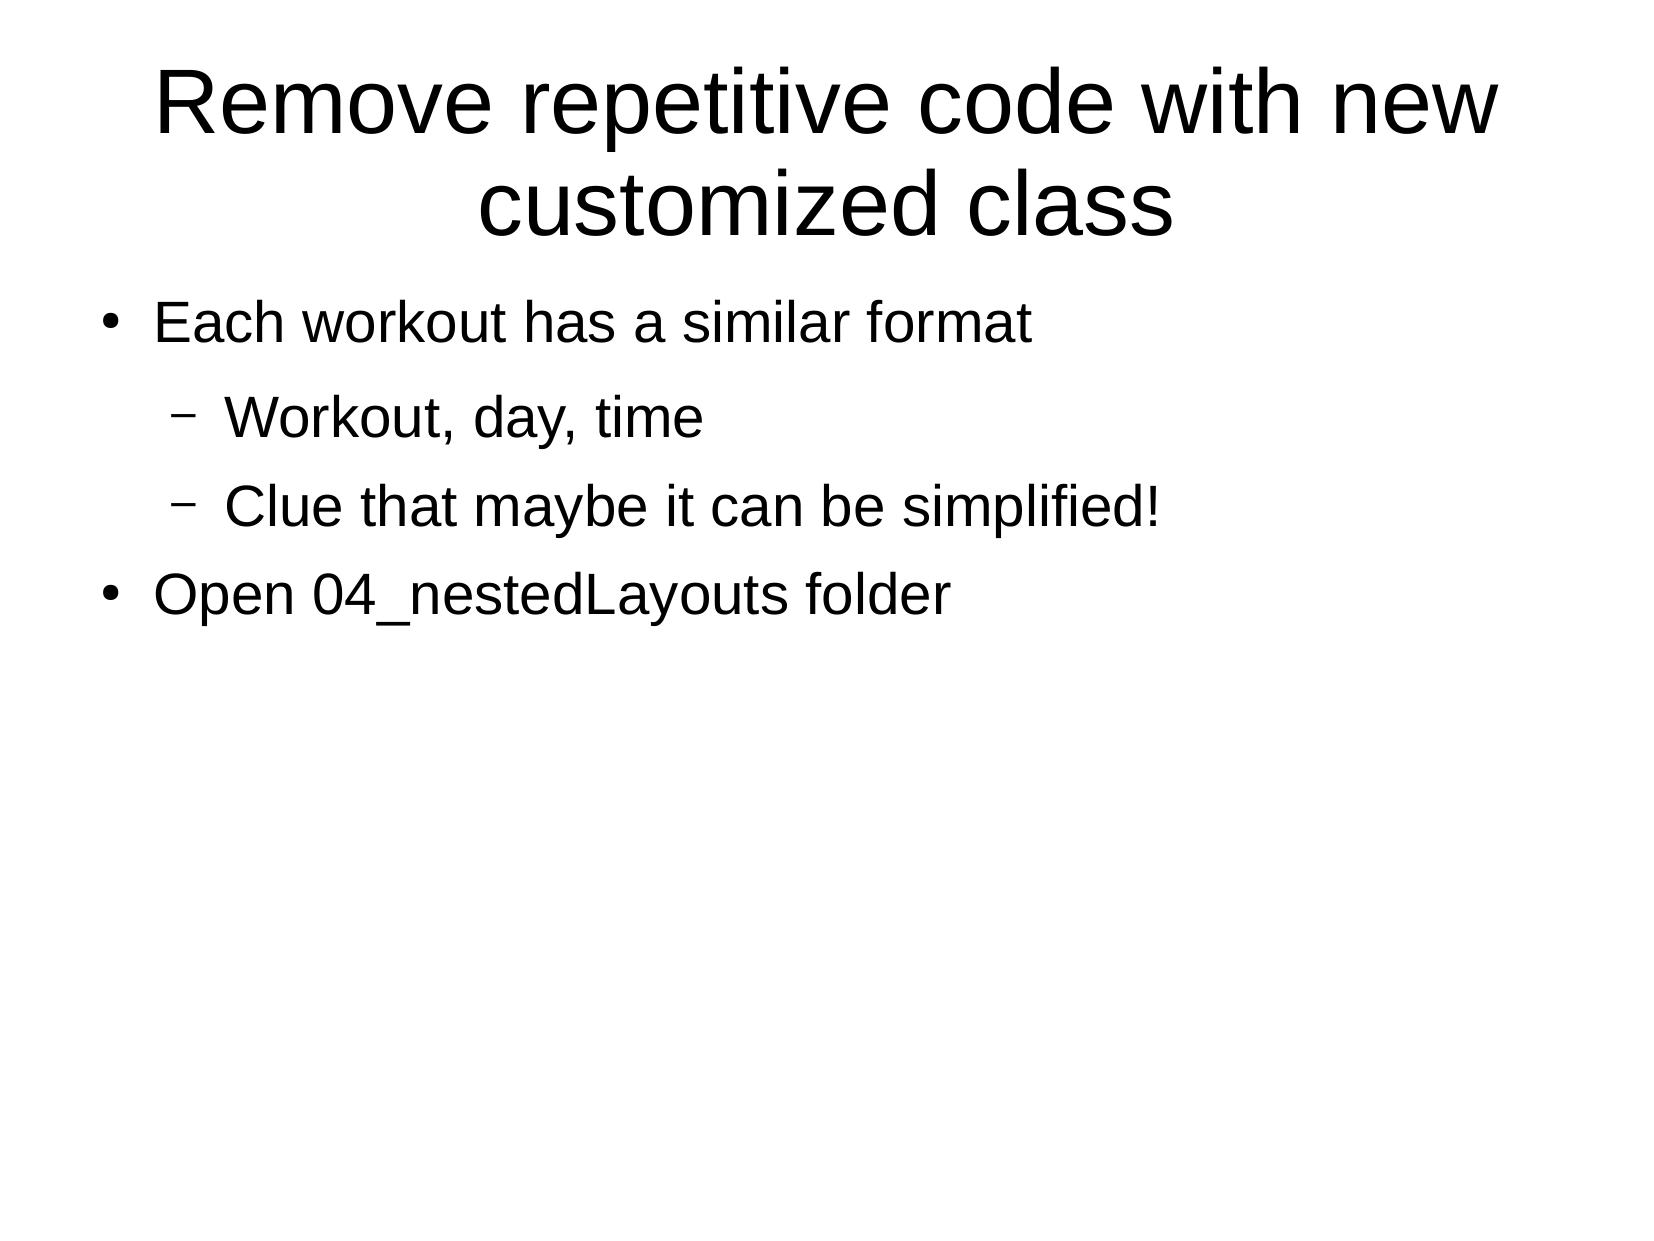

# Remove repetitive code with new customized class
Each workout has a similar format
Workout, day, time
Clue that maybe it can be simplified!
Open 04_nestedLayouts folder